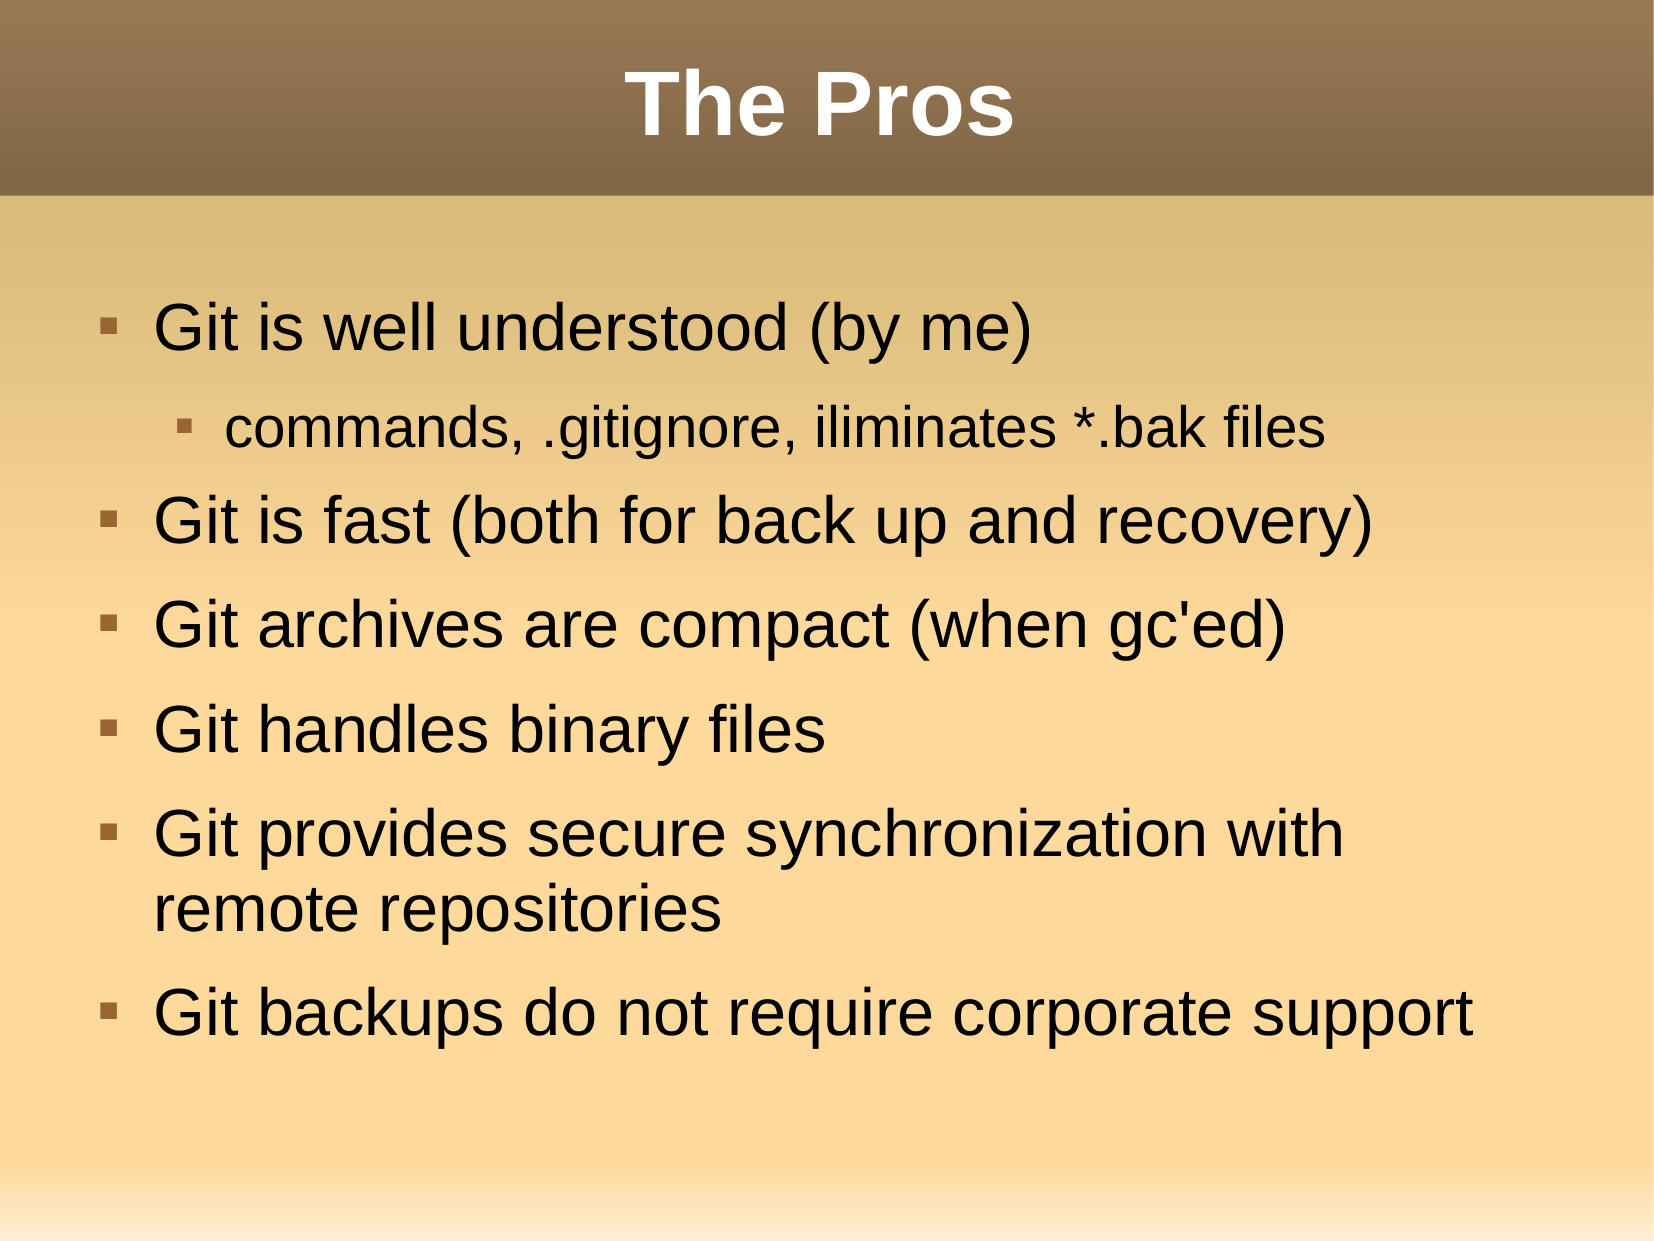

# The Pros
Git is well understood (by me)
commands, .gitignore, iliminates *.bak files
Git is fast (both for back up and recovery)
Git archives are compact (when gc'ed)
Git handles binary files
Git provides secure synchronization with remote repositories
Git backups do not require corporate support